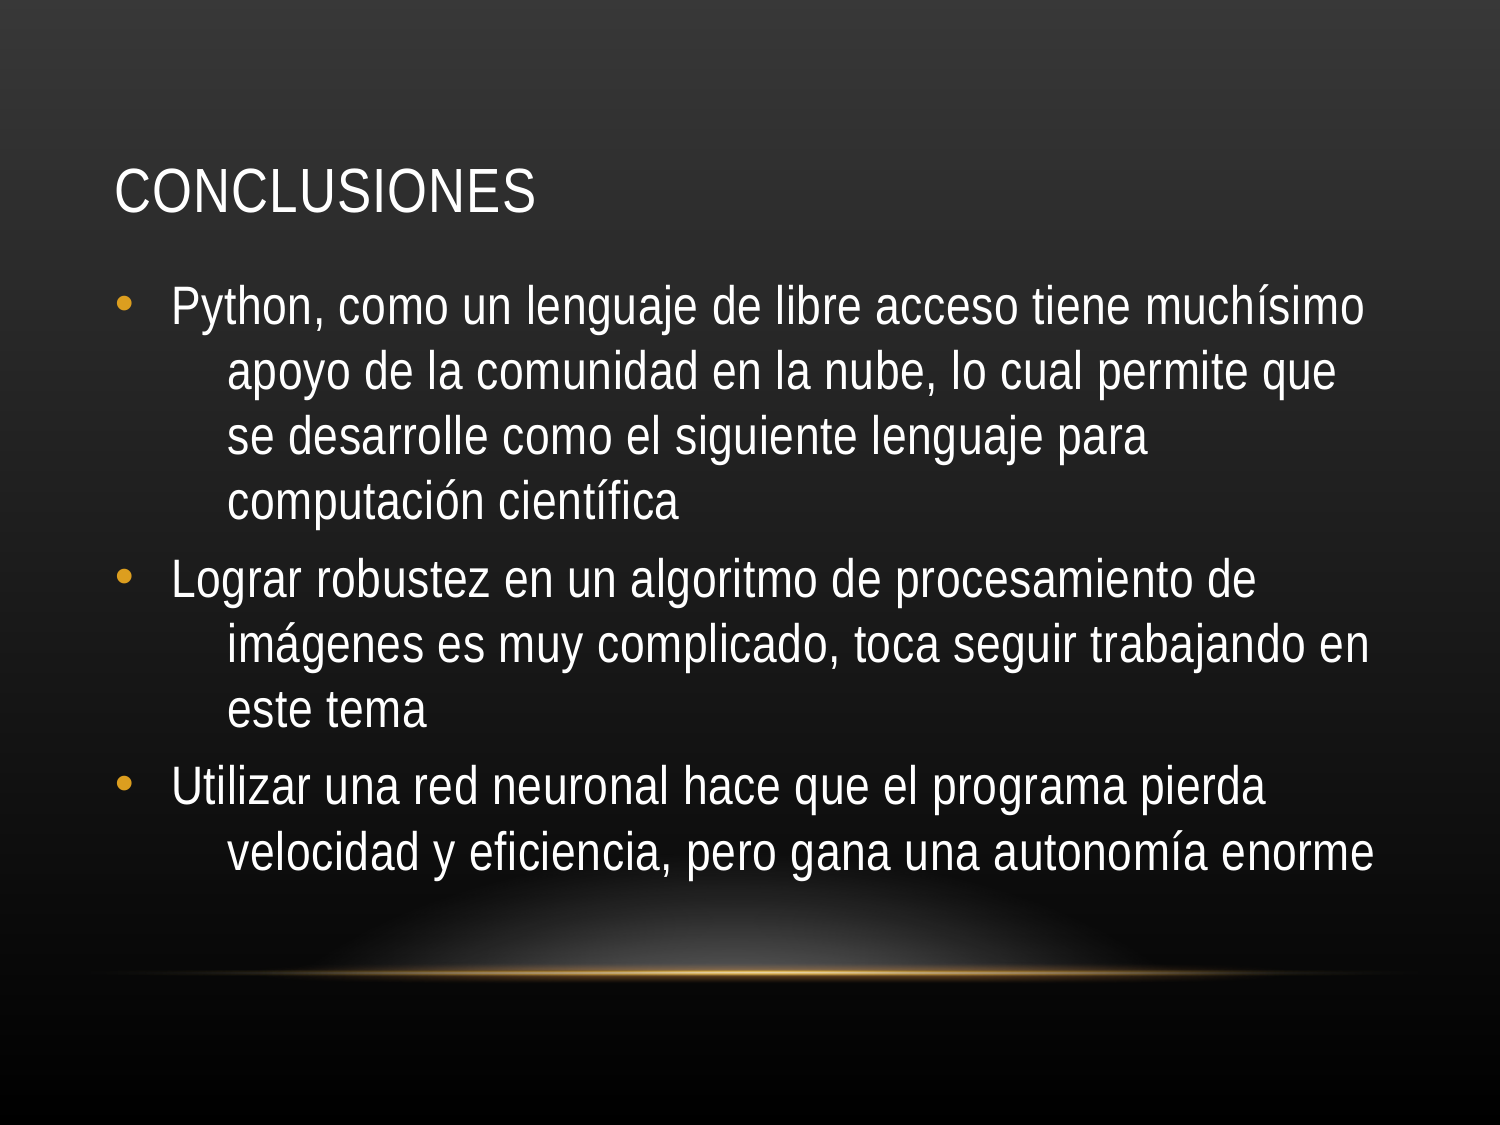

# Conclusiones
Python, como un lenguaje de libre acceso tiene muchísimo apoyo de la comunidad en la nube, lo cual permite que se desarrolle como el siguiente lenguaje para computación científica
Lograr robustez en un algoritmo de procesamiento de imágenes es muy complicado, toca seguir trabajando en este tema
Utilizar una red neuronal hace que el programa pierda velocidad y eficiencia, pero gana una autonomía enorme